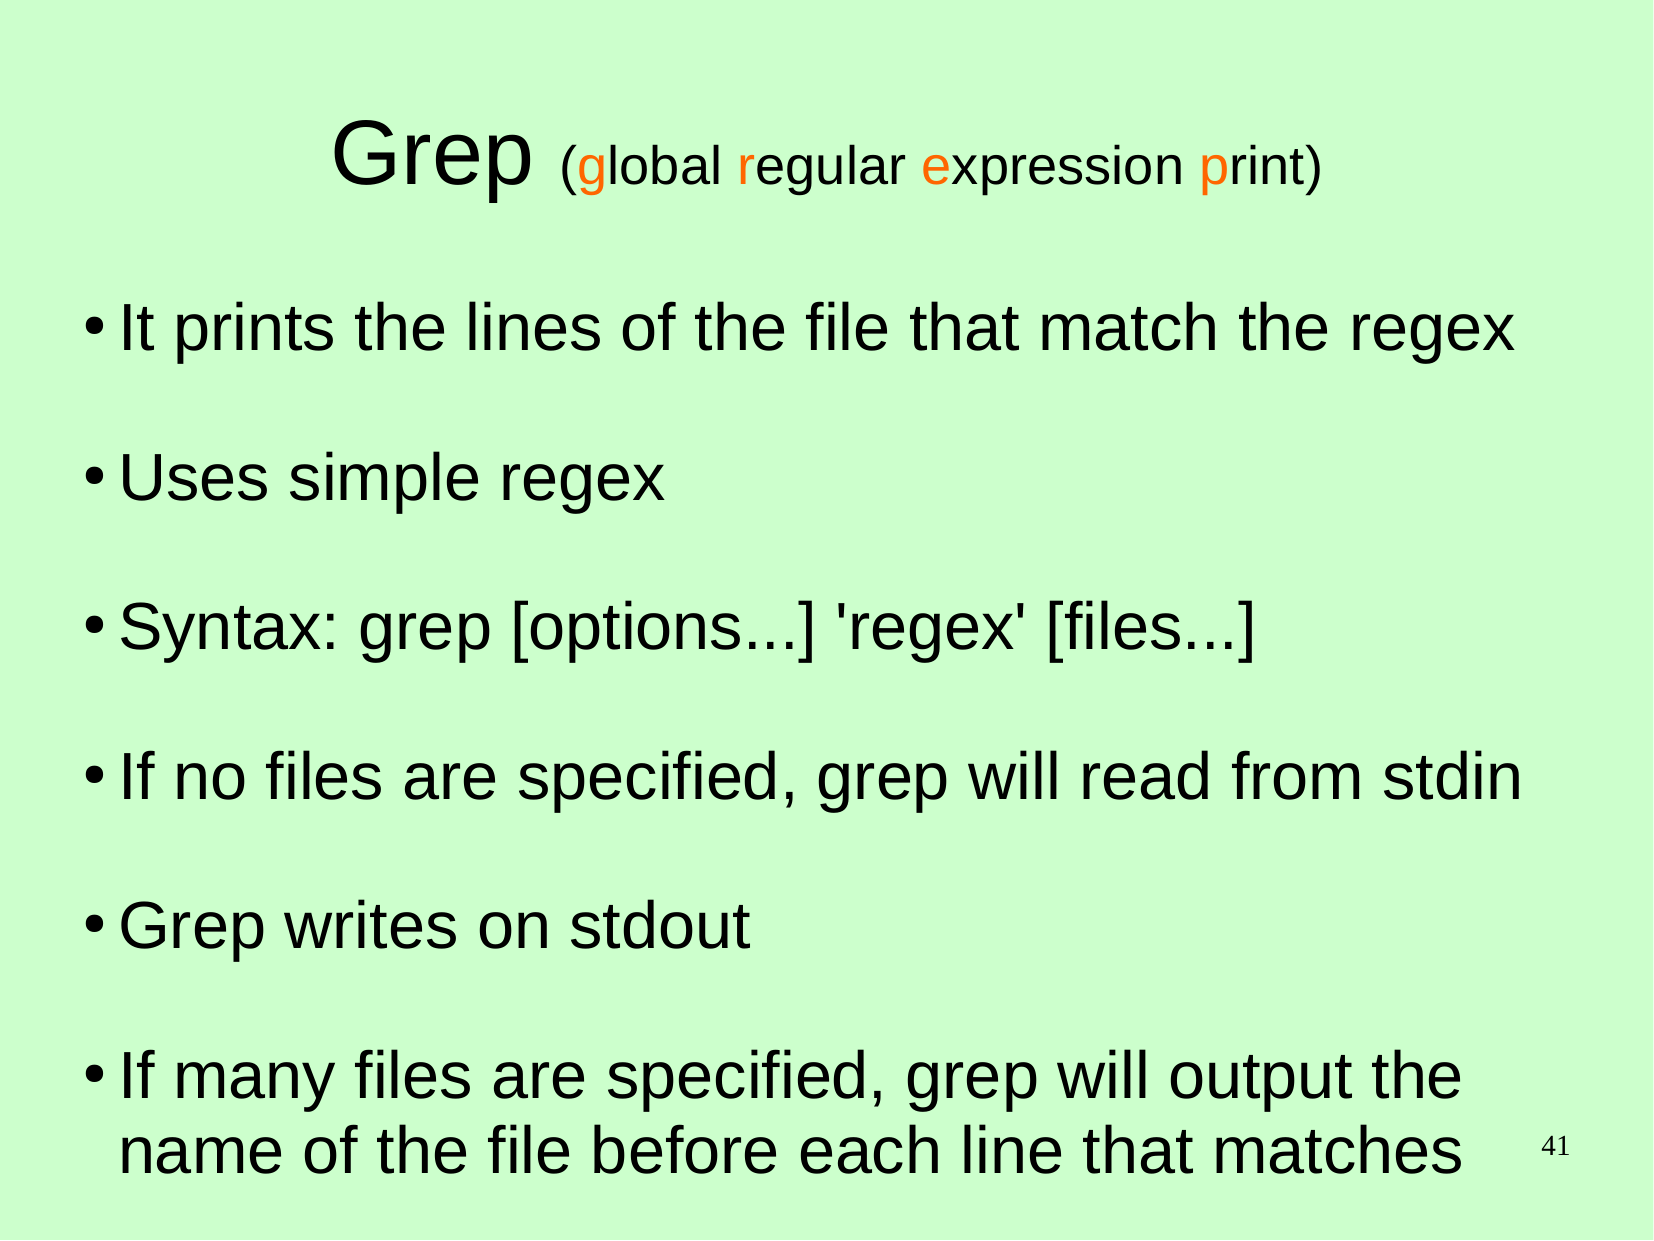

# Grep (global regular expression print)
It prints the lines of the file that match the regex
Uses simple regex
Syntax: grep [options...] 'regex' [files...]
If no files are specified, grep will read from stdin
Grep writes on stdout
If many files are specified, grep will output the name of the file before each line that matches
41